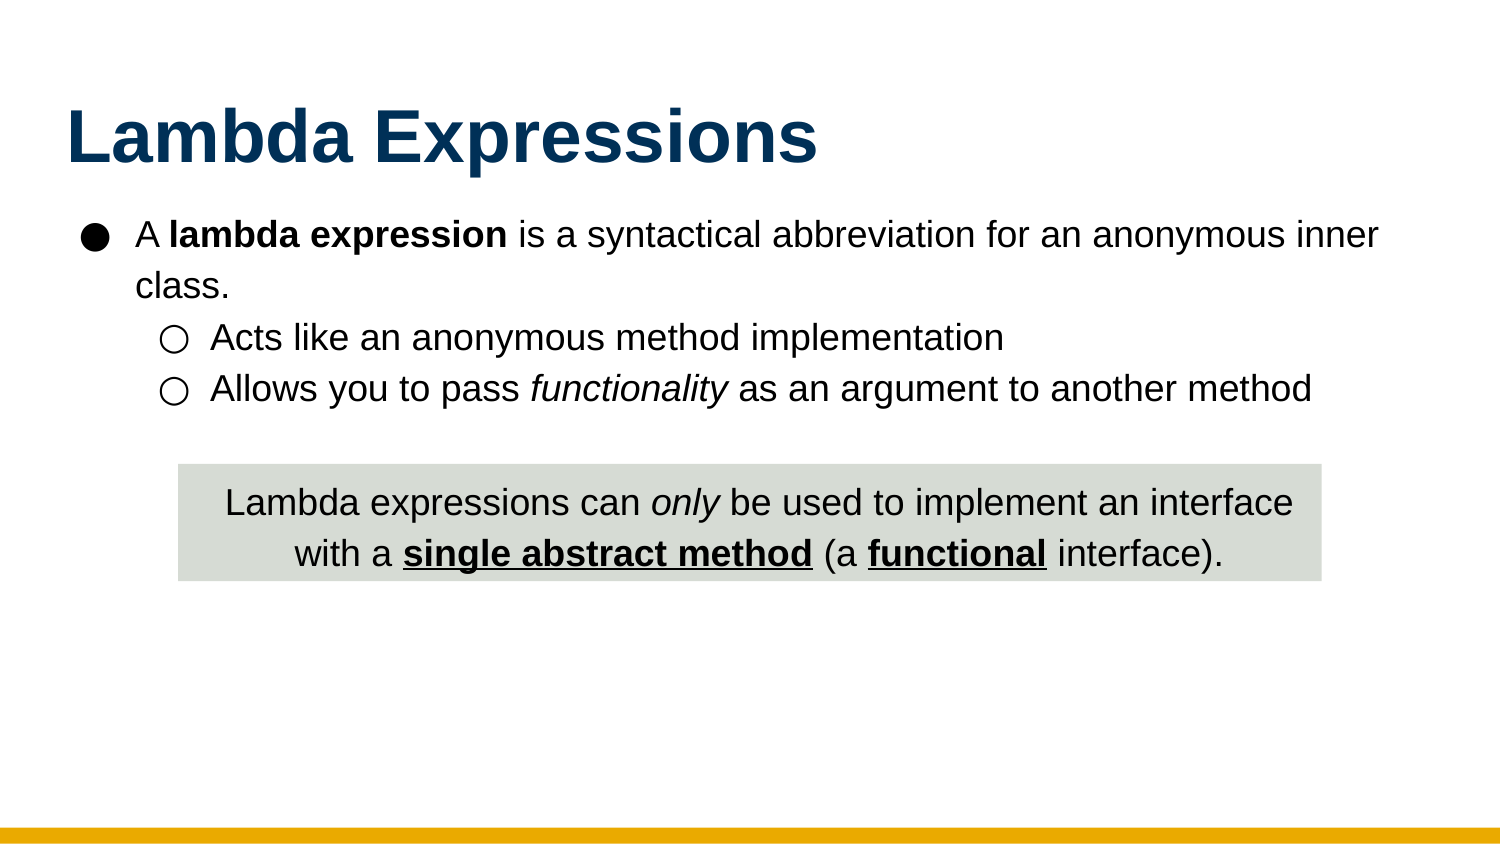

# Lambda Expressions
A lambda expression is a syntactical abbreviation for an anonymous inner class.
Acts like an anonymous method implementation
Allows you to pass functionality as an argument to another method
Lambda expressions can only be used to implement an interface with a single abstract method (a functional interface).